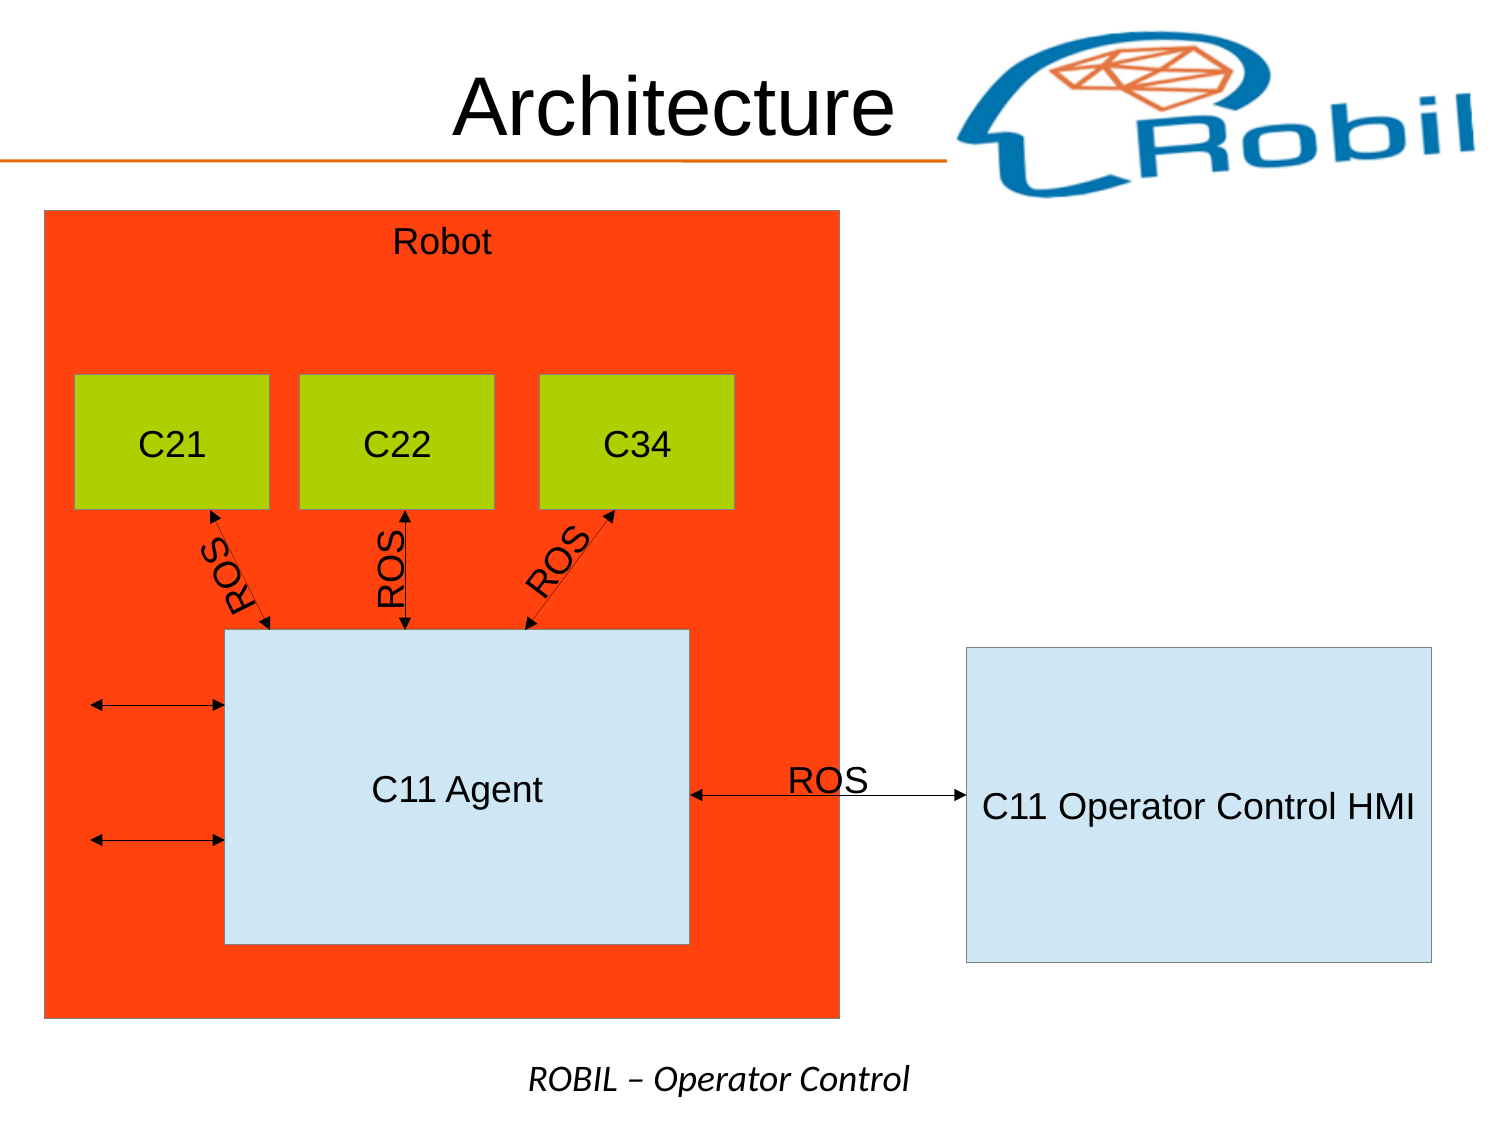

Architecture
Robot
C21
C22
C34
ROS
ROS
ROS
C11 Agent
C11 Operator Control HMI
ROS
ROBIL – Operator Control